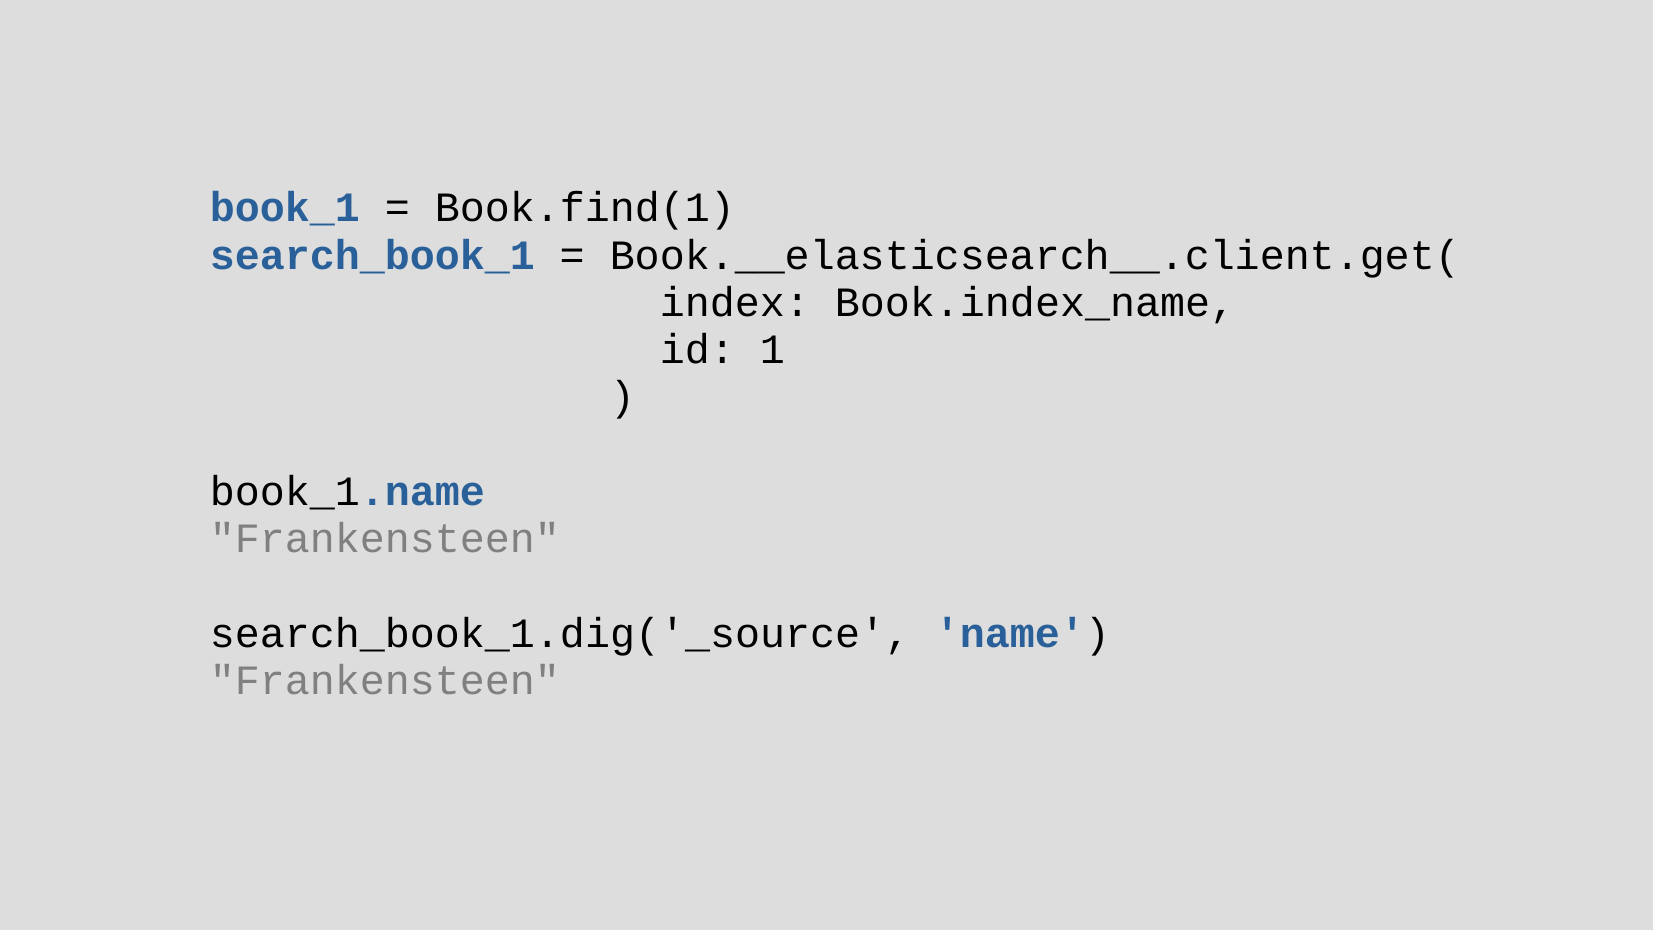

book_1 = Book.find(1)
search_book_1 = Book.__elasticsearch__.client.get(
 index: Book.index_name,
 id: 1
 )
book_1.name
"Frankensteen"
search_book_1.dig('_source', 'name')
"Frankensteen"